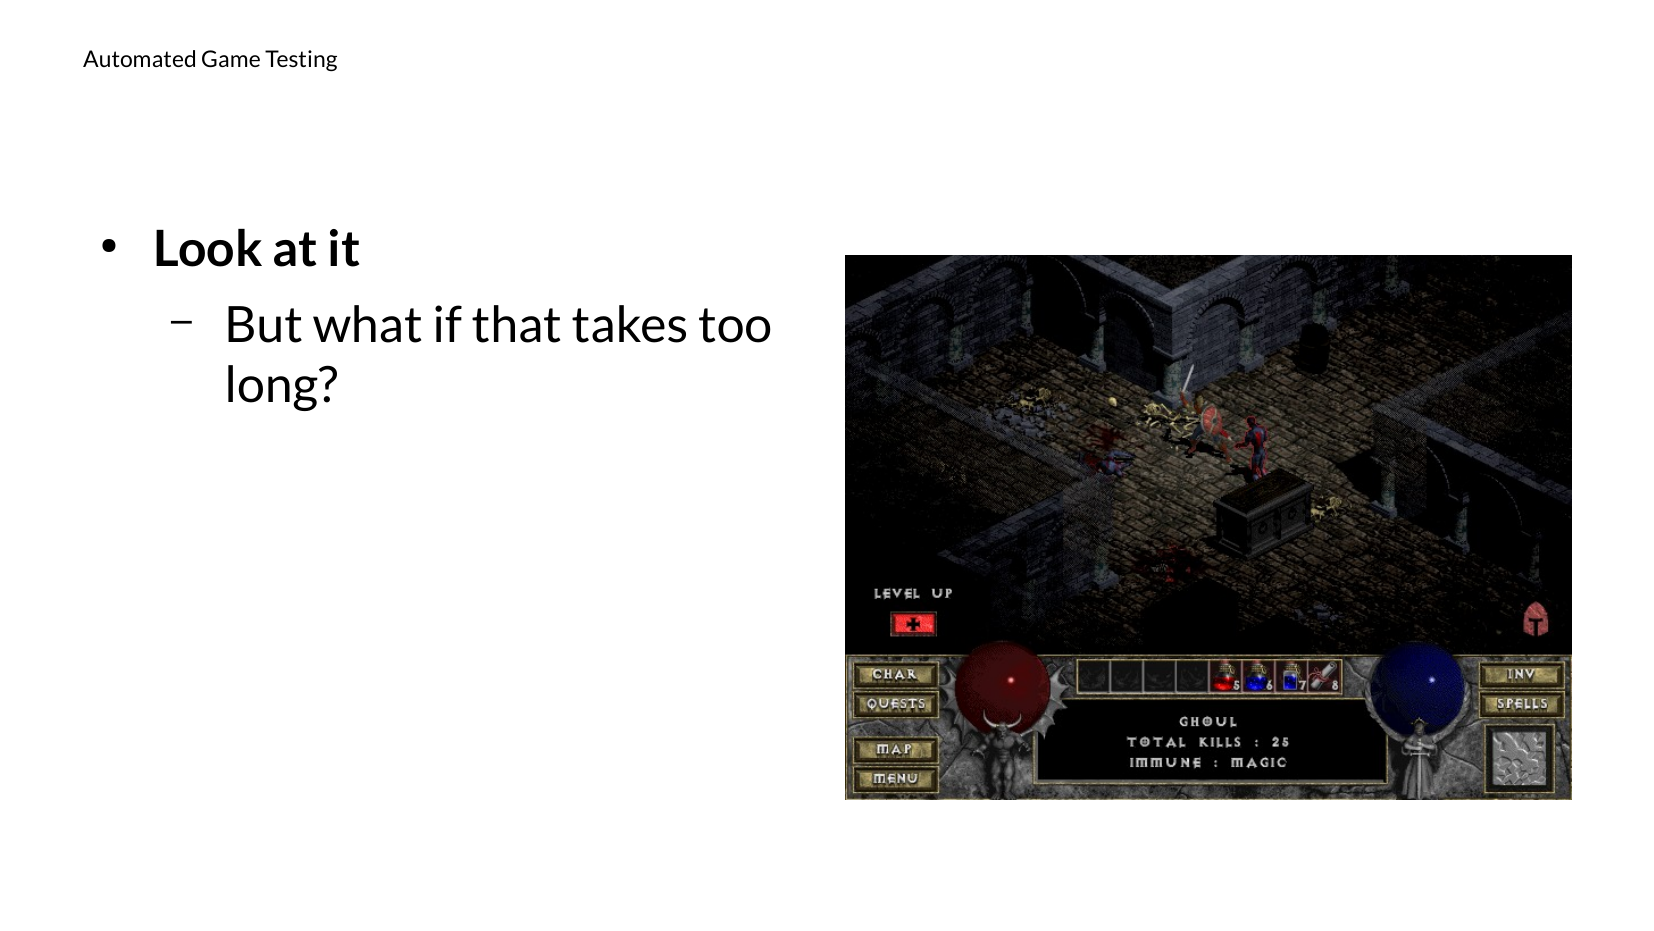

# Automated Game Testing
Look at it
But what if that takes too long?